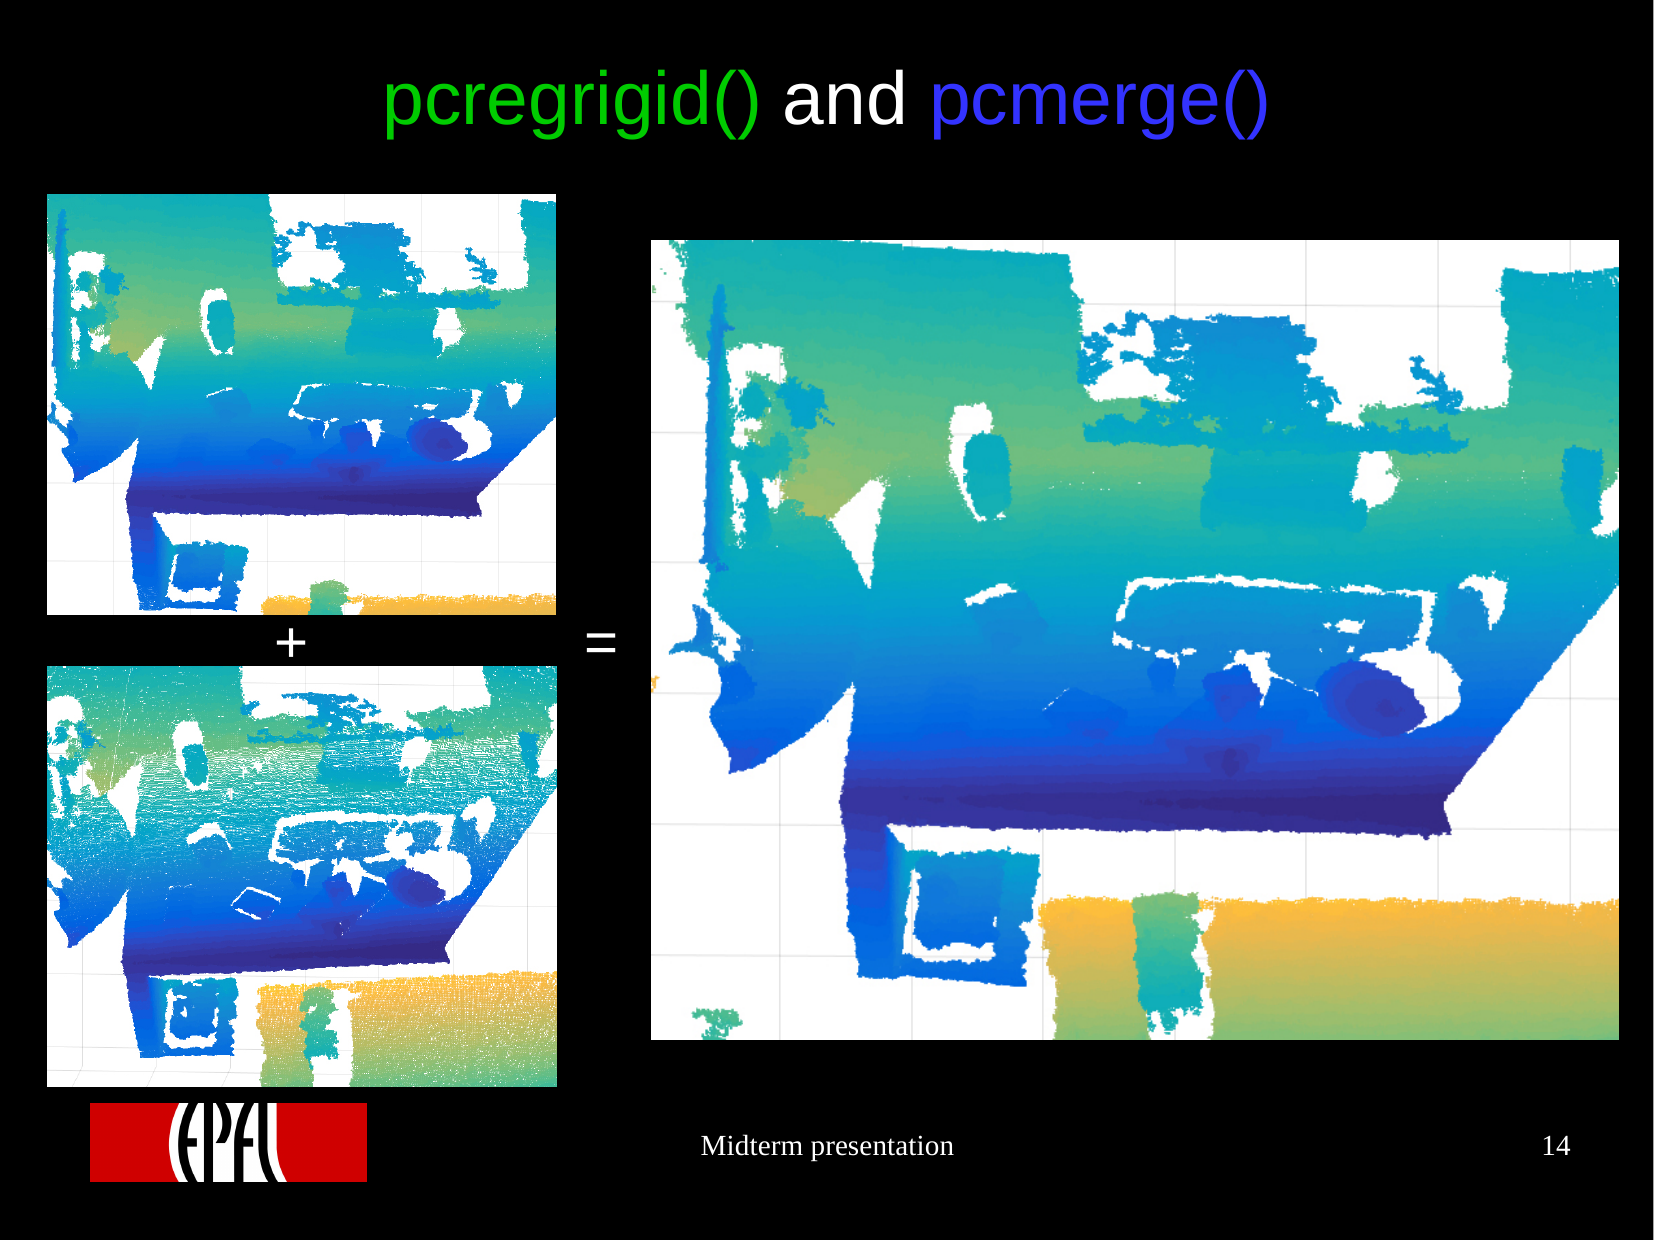

# pcregrigid() and pcmerge()
+ =
Midterm presentation
14